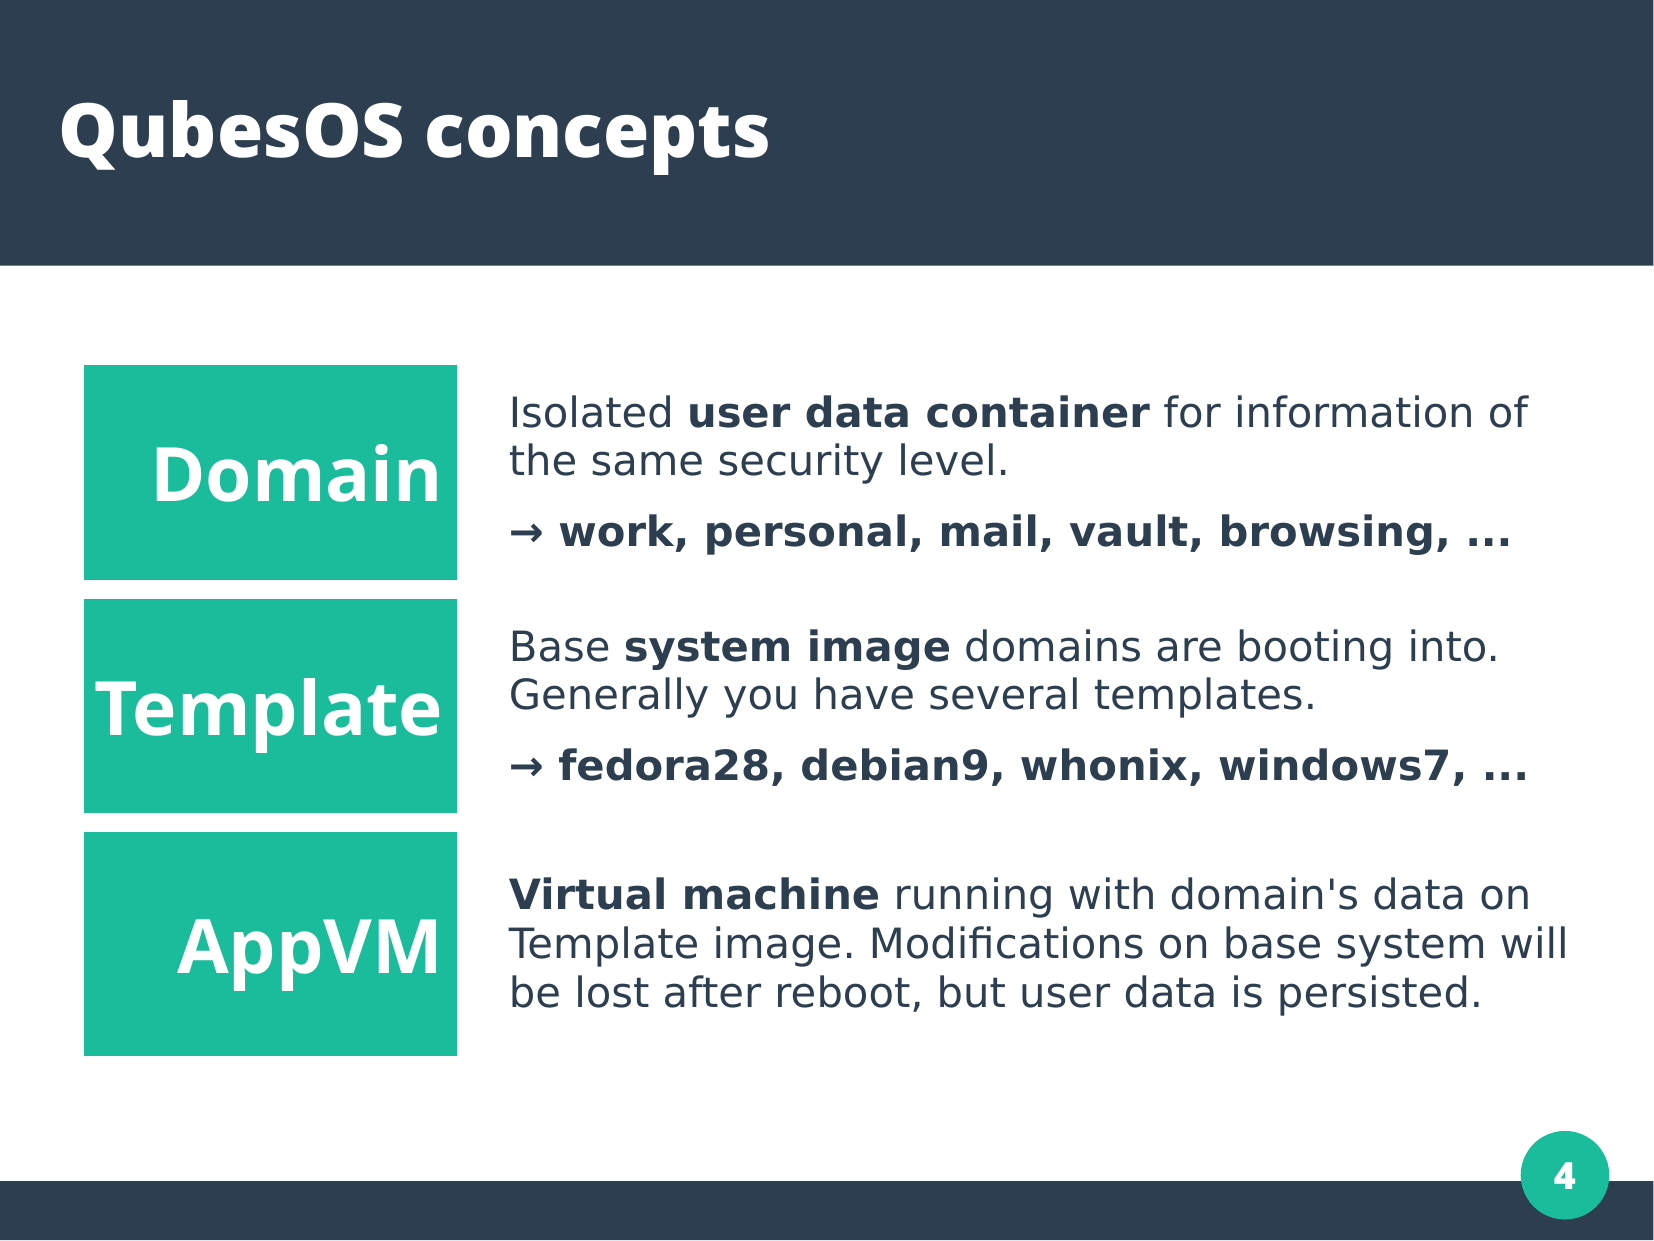

# QubesOS concepts
| Domain | Isolated user data container for information of the same security level. → work, personal, mail, vault, browsing, ... |
| --- | --- |
| Template | Base system image domains are booting into. Generally you have several templates. → fedora28, debian9, whonix, windows7, ... |
| AppVM | Virtual machine running with domain's data on Template image. Modifications on base system will be lost after reboot, but user data is persisted. |
4